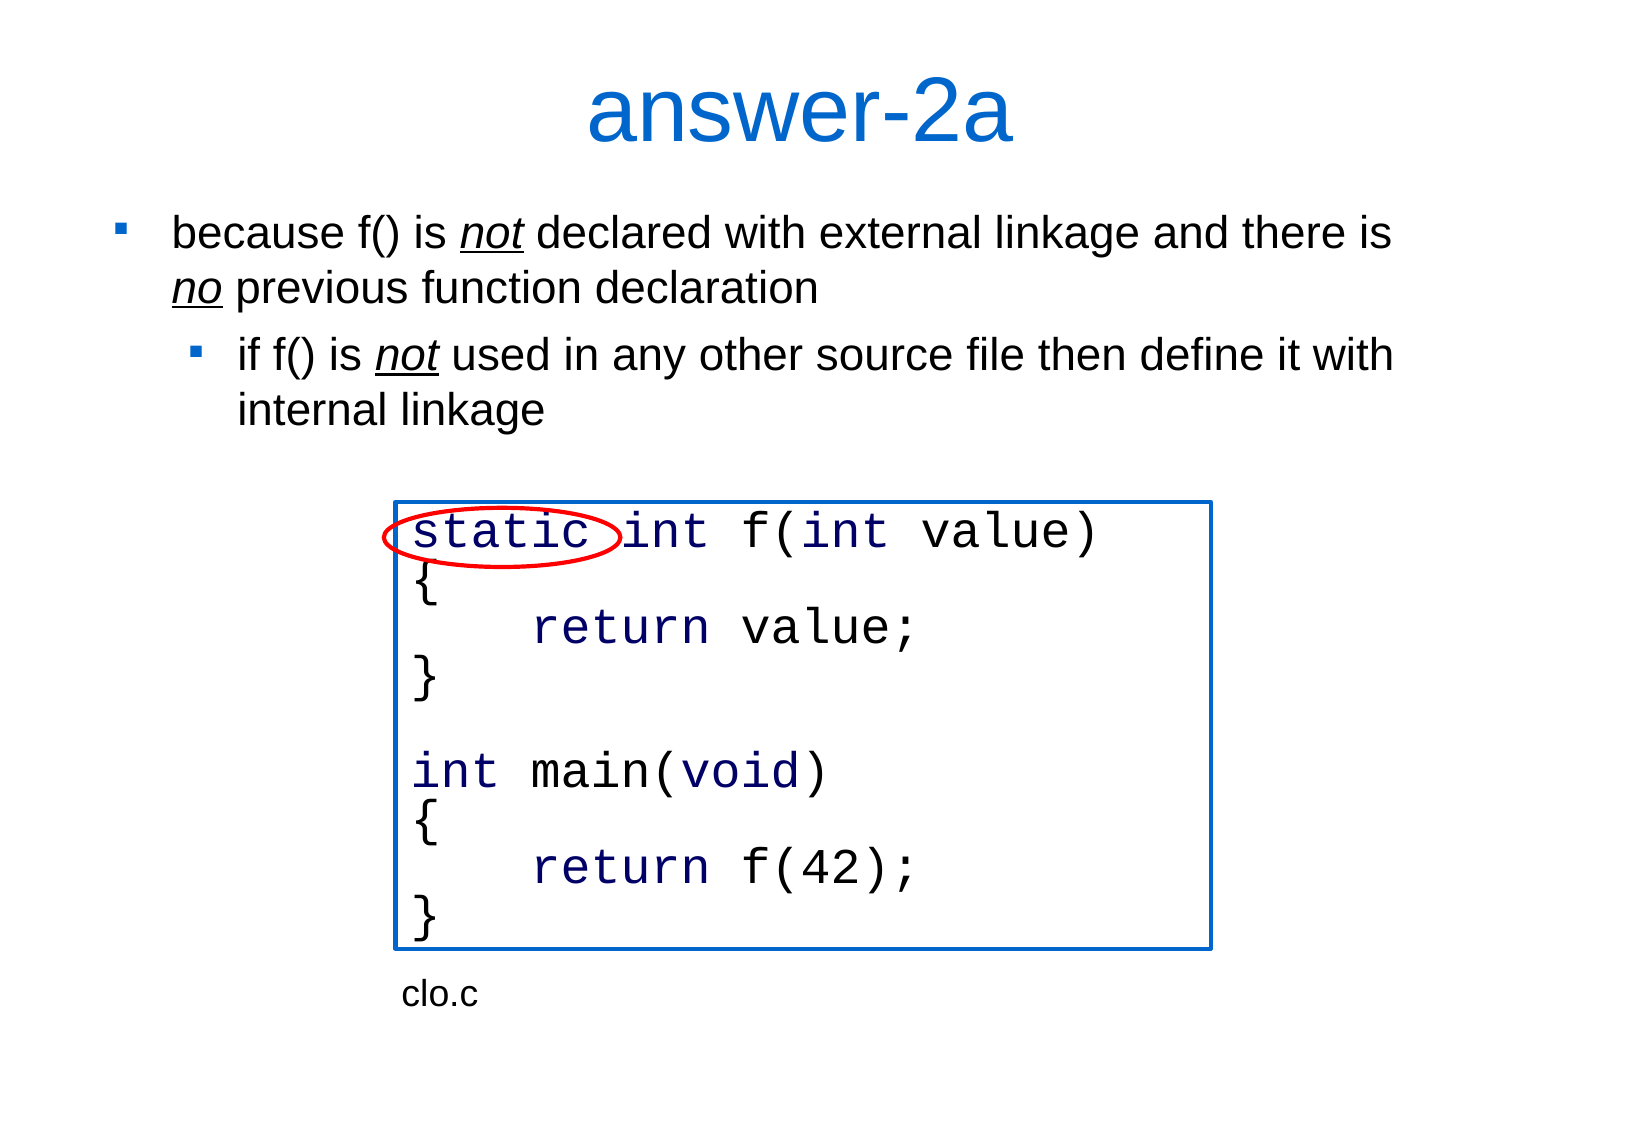

answer-2a
#
because f() is not declared with external linkage and there is no previous function declaration
if f() is not used in any other source file then define it with internal linkage
static int f(int value)
{
 return value;
}
int main(void)
{
 return f(42);
}
clo.c